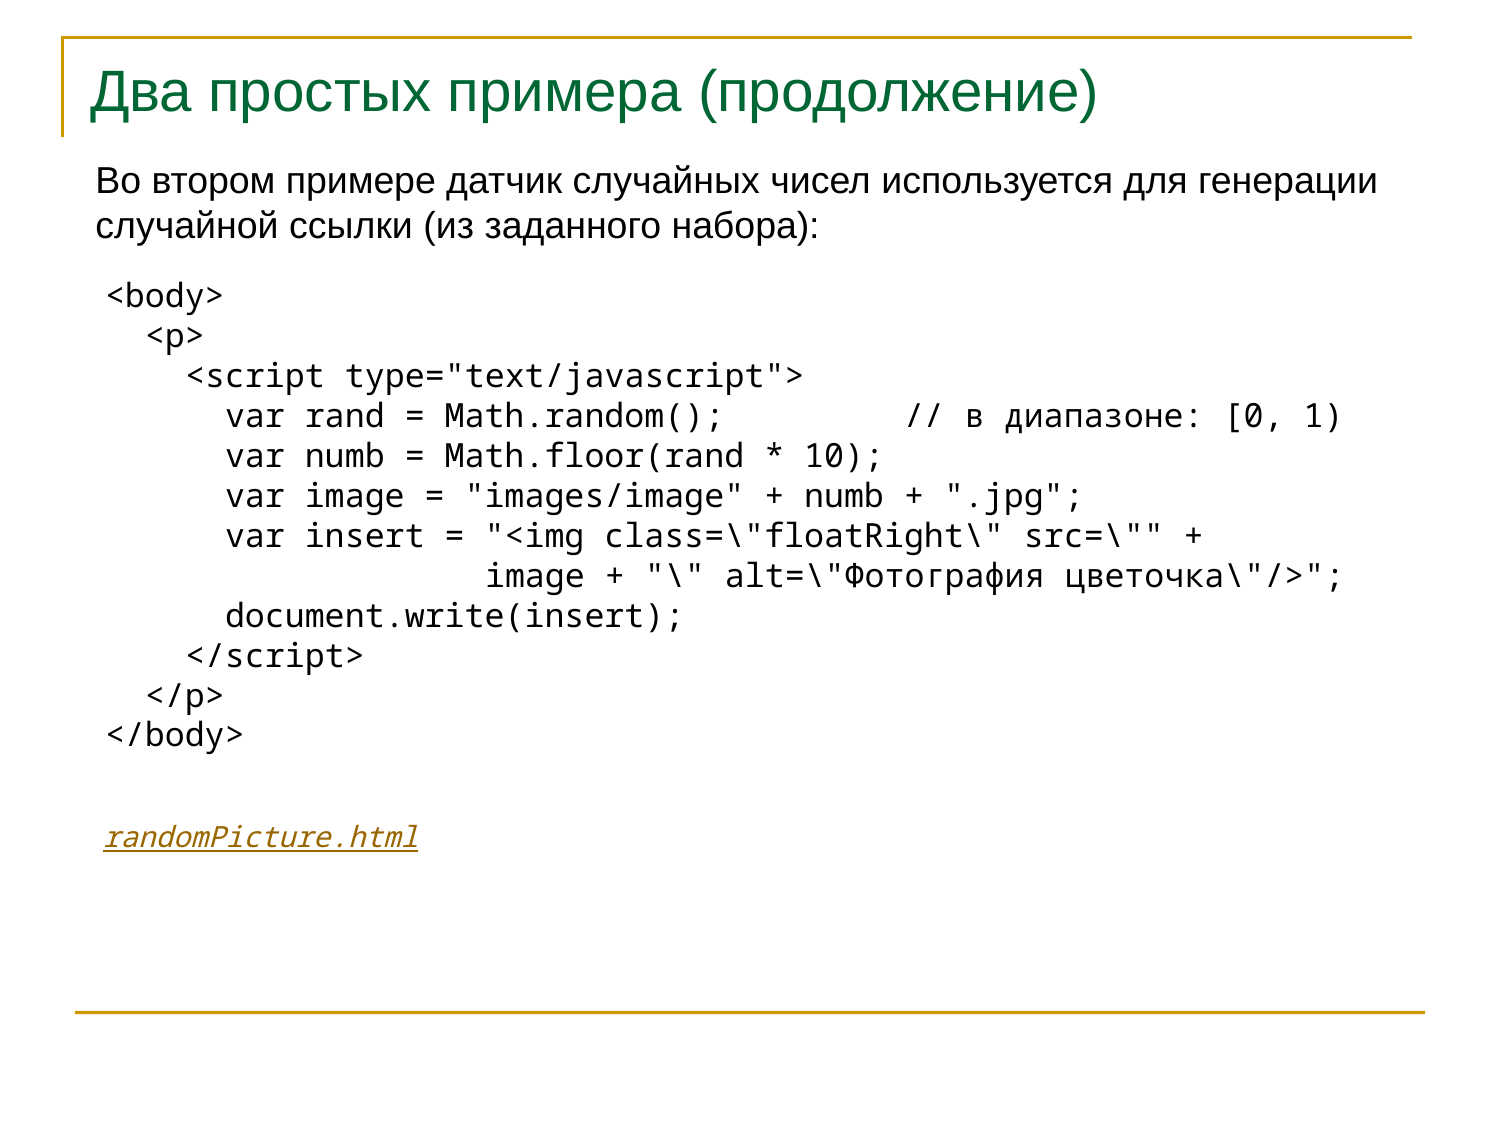

# Два простых примера (продолжение)
Во втором примере датчик случайных чисел используется для генерации
случайной ссылки (из заданного набора):
<body>
 <p>
 <script type="text/javascript">
 var rand = Math.random(); // в диапазоне: [0, 1)
 var numb = Math.floor(rand * 10);
 var image = "images/image" + numb + ".jpg";
 var insert = "<img class=\"floatRight\" src=\"" +
 image + "\" alt=\"Фотография цветочка\"/>";
 document.write(insert);
 </script>
 </p>
</body>
randomPicture.html